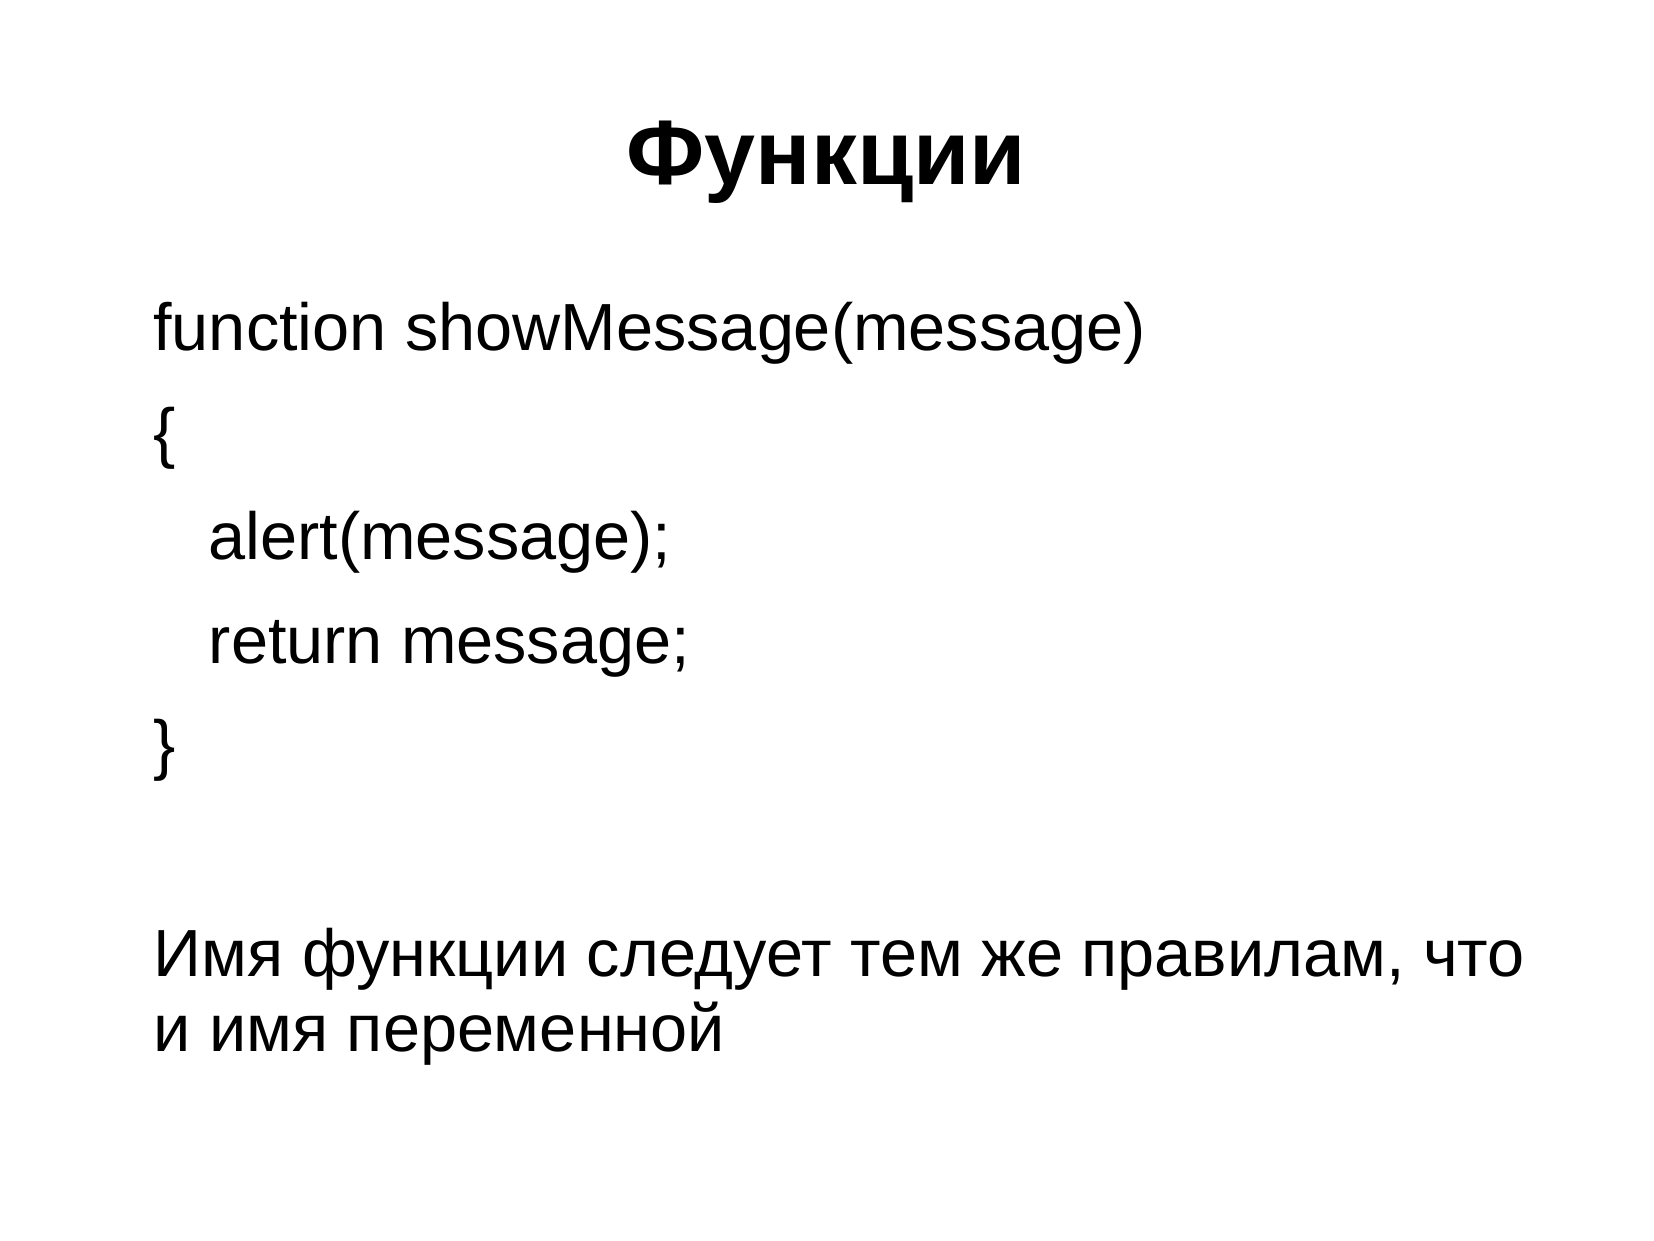

# Функции
function showMessage(message)
{
 alert(message);
 return message;
}
Имя функции следует тем же правилам, что и имя переменной